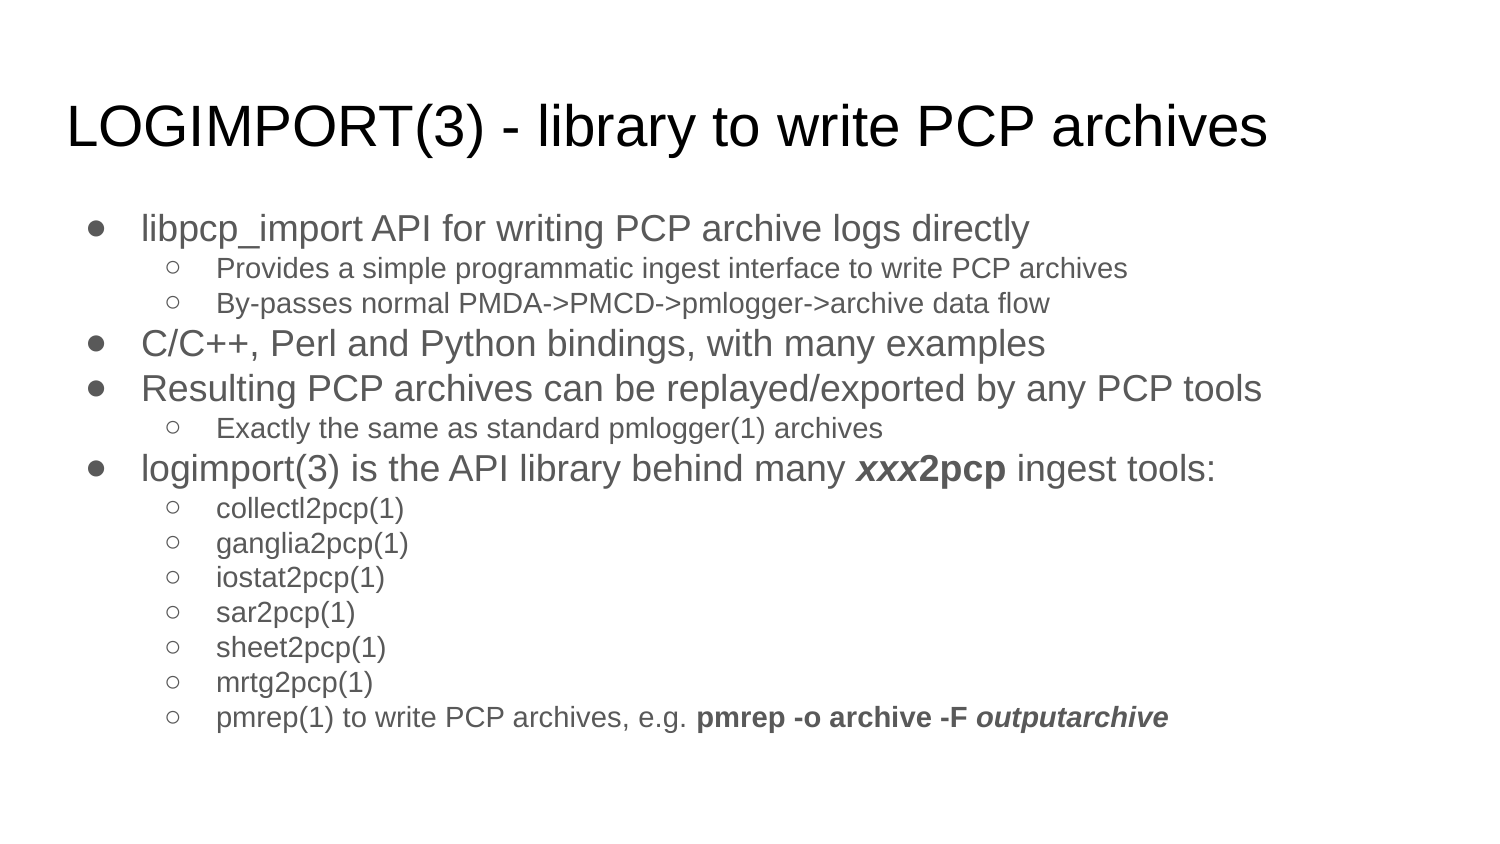

# LOGIMPORT(3) - library to write PCP archives
libpcp_import API for writing PCP archive logs directly
Provides a simple programmatic ingest interface to write PCP archives
By-passes normal PMDA->PMCD->pmlogger->archive data flow
C/C++, Perl and Python bindings, with many examples
Resulting PCP archives can be replayed/exported by any PCP tools
Exactly the same as standard pmlogger(1) archives
logimport(3) is the API library behind many xxx2pcp ingest tools:
collectl2pcp(1)
ganglia2pcp(1)
iostat2pcp(1)
sar2pcp(1)
sheet2pcp(1)
mrtg2pcp(1)
pmrep(1) to write PCP archives, e.g. pmrep -o archive -F outputarchive